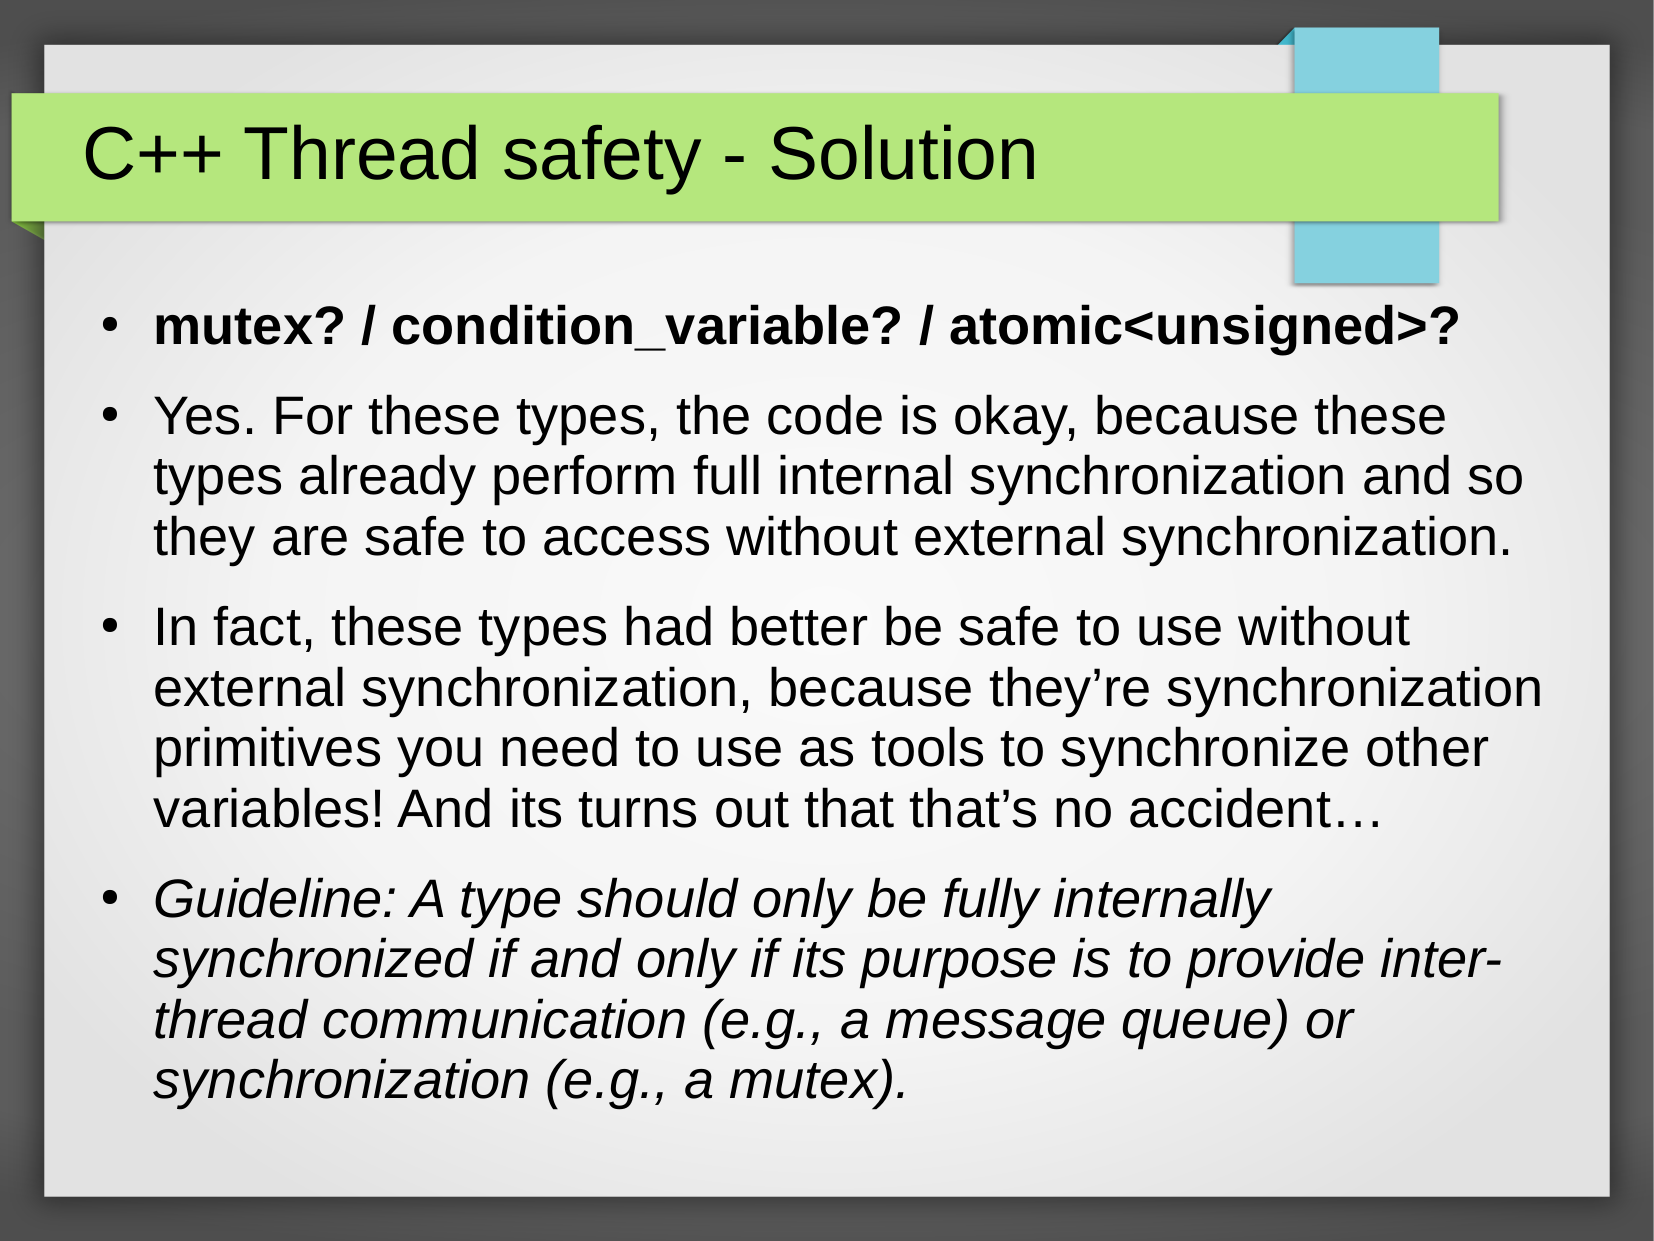

# C++ Thread safety - Solution
mutex? / condition_variable? / atomic<unsigned>?
Yes. For these types, the code is okay, because these types already perform full internal synchronization and so they are safe to access without external synchronization.
In fact, these types had better be safe to use without external synchronization, because they’re synchronization primitives you need to use as tools to synchronize other variables! And its turns out that that’s no accident…
Guideline: A type should only be fully internally synchronized if and only if its purpose is to provide inter-thread communication (e.g., a message queue) or synchronization (e.g., a mutex).